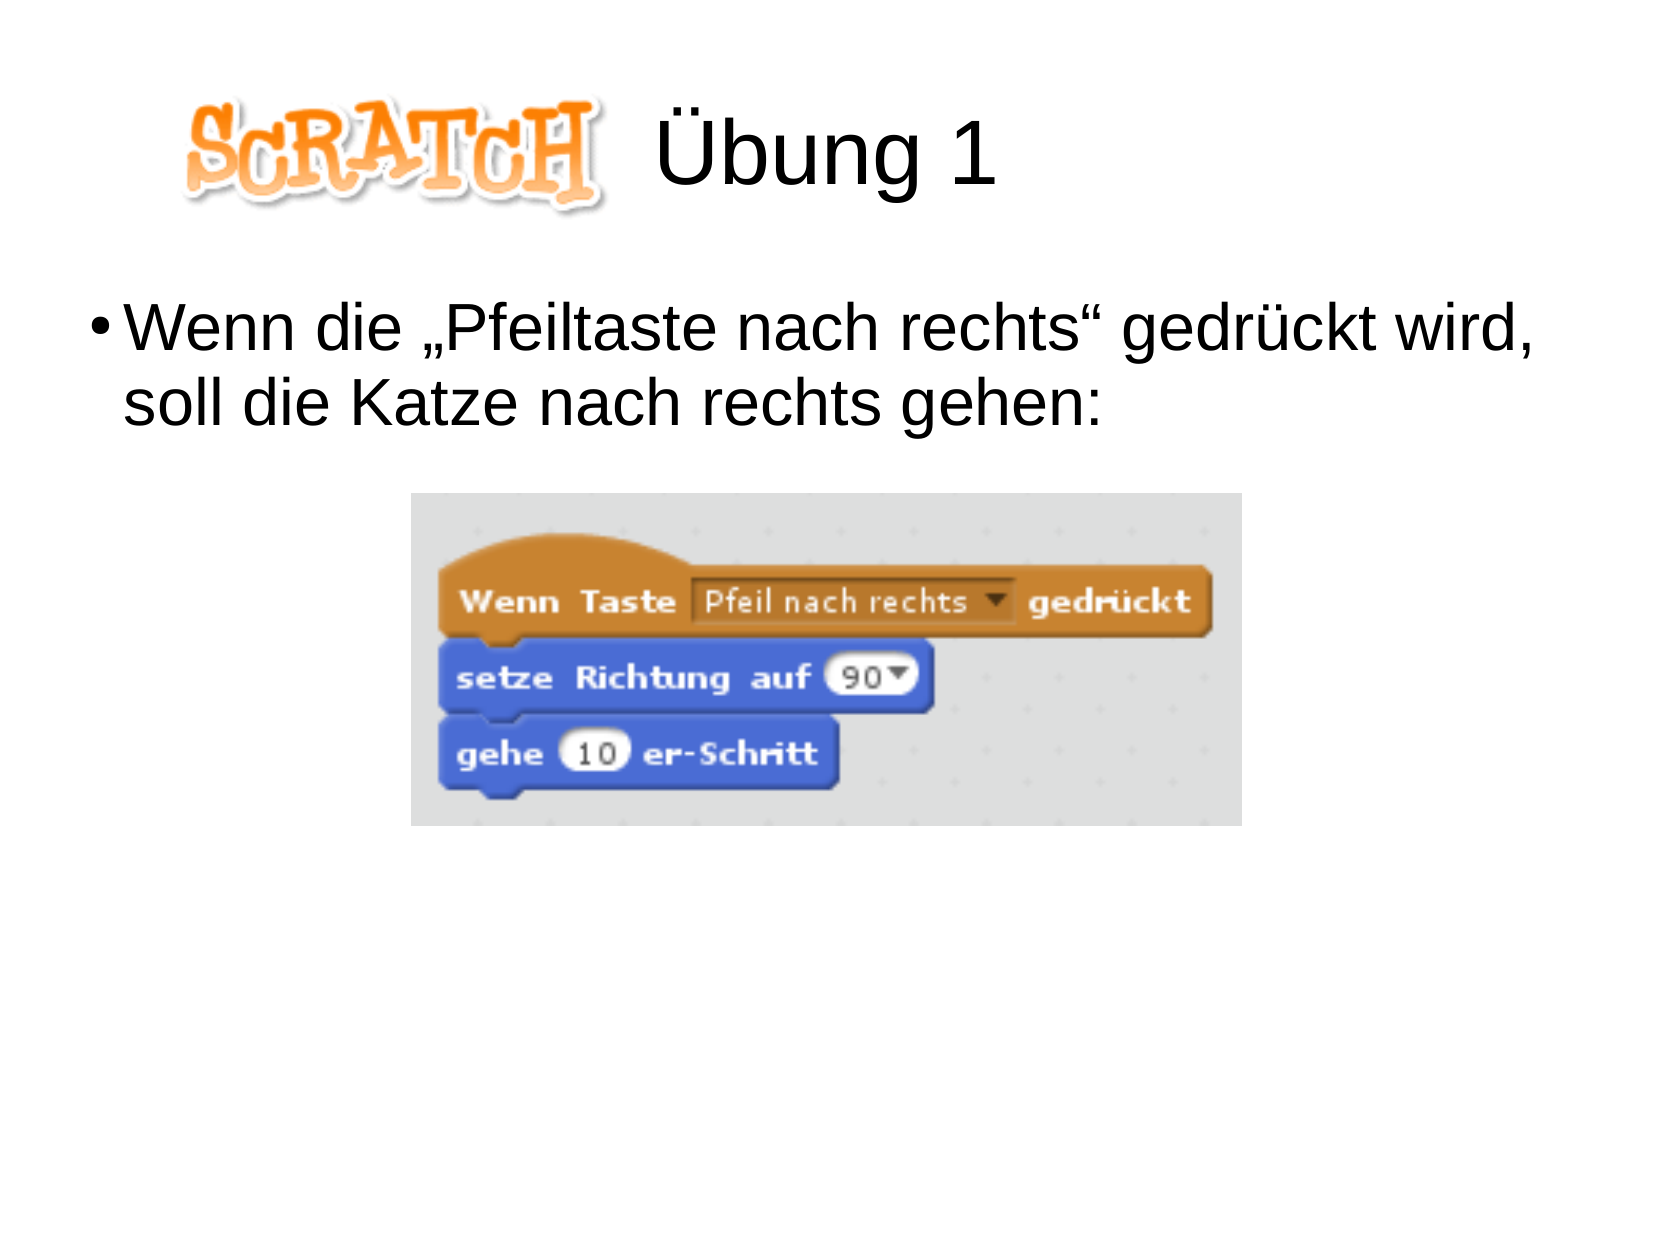

# Übung 1
Wenn die „Pfeiltaste nach rechts“ gedrückt wird, soll die Katze nach rechts gehen: